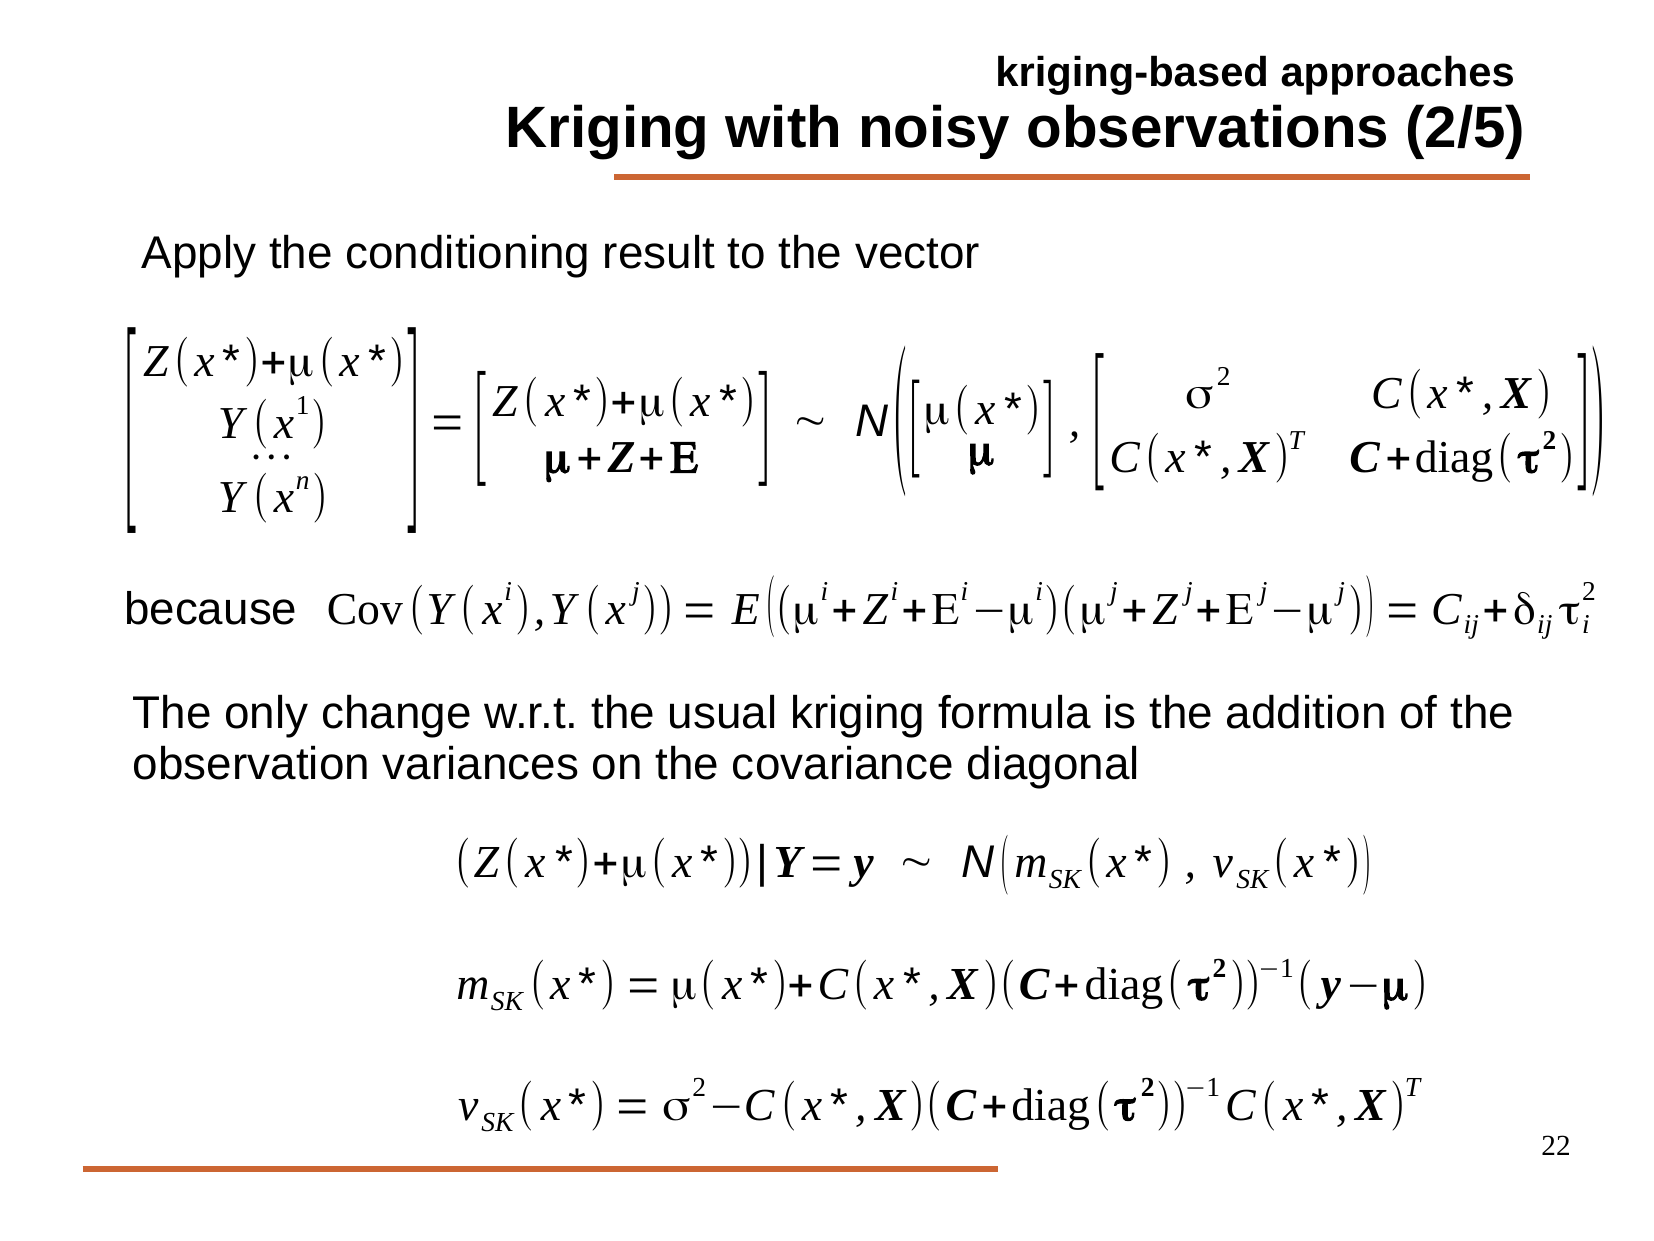

kriging-based approaches
Kriging with noisy observations (2/5)
Apply the conditioning result to the vector
The only change w.r.t. the usual kriging formula is the addition of the observation variances on the covariance diagonal
22